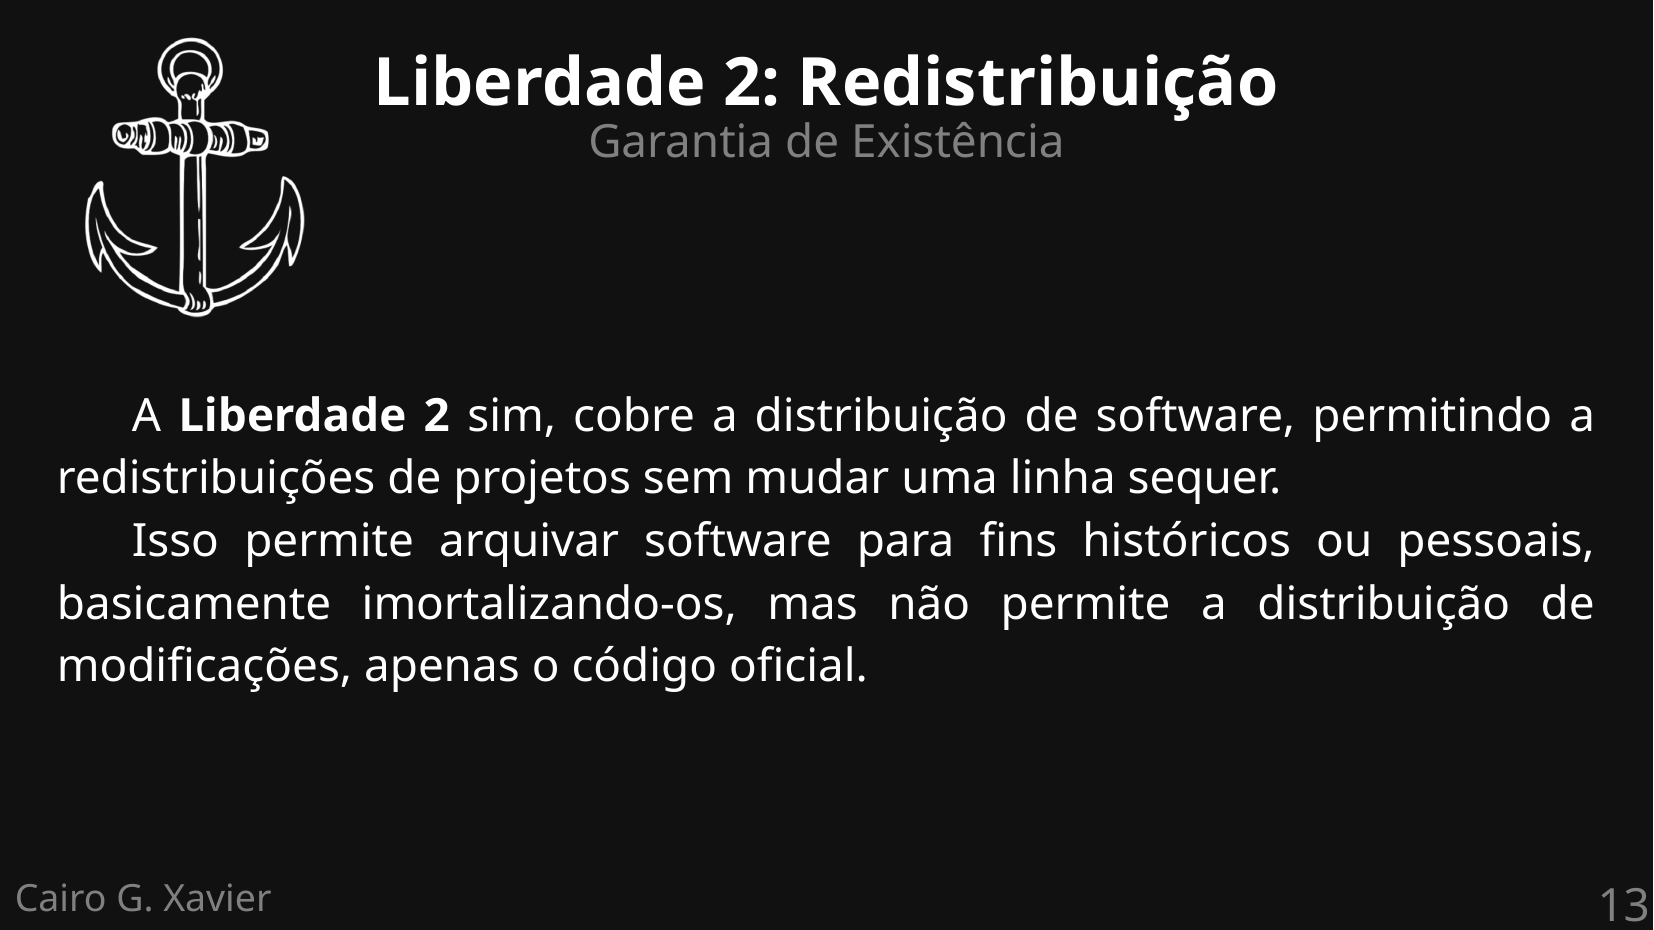

Liberdade 2: Redistribuição
Garantia de Existência
	A Liberdade 2 sim, cobre a distribuição de software, permitindo a redistribuições de projetos sem mudar uma linha sequer.
	Isso permite arquivar software para fins históricos ou pessoais, basicamente imortalizando-os, mas não permite a distribuição de modificações, apenas o código oficial.
Cairo G. Xavier